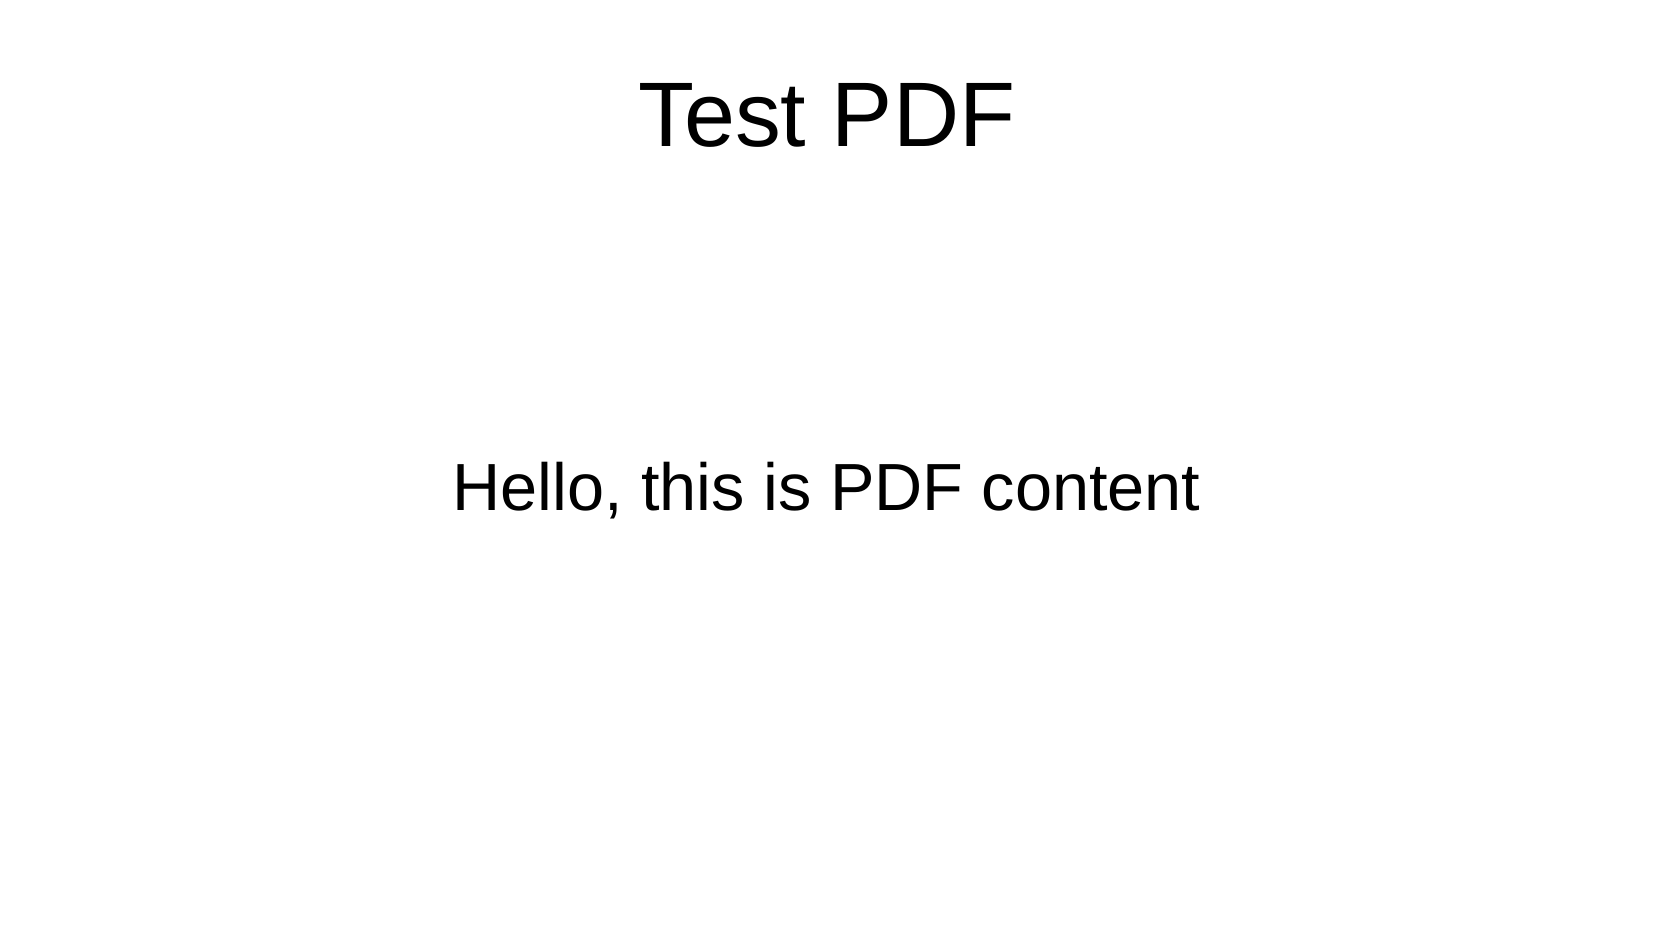

# Test PDF
Hello, this is PDF content